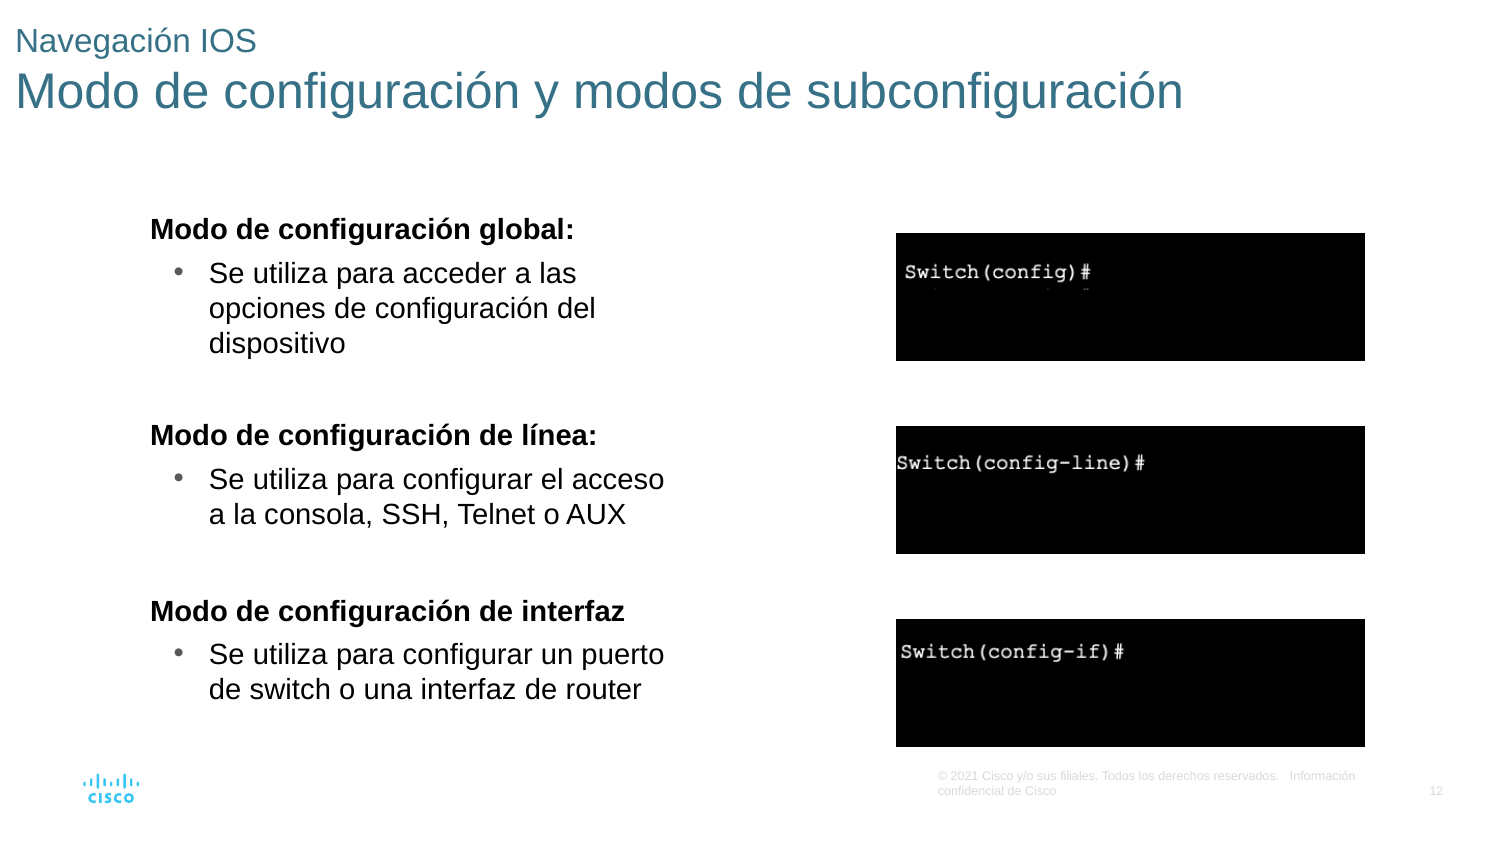

# Navegación IOS Modo de configuración y modos de subconfiguración
Modo de configuración global:
Se utiliza para acceder a las opciones de configuración del dispositivo
Modo de configuración de línea:
Se utiliza para configurar el acceso a la consola, SSH, Telnet o AUX
Modo de configuración de interfaz
Se utiliza para configurar un puerto de switch o una interfaz de router